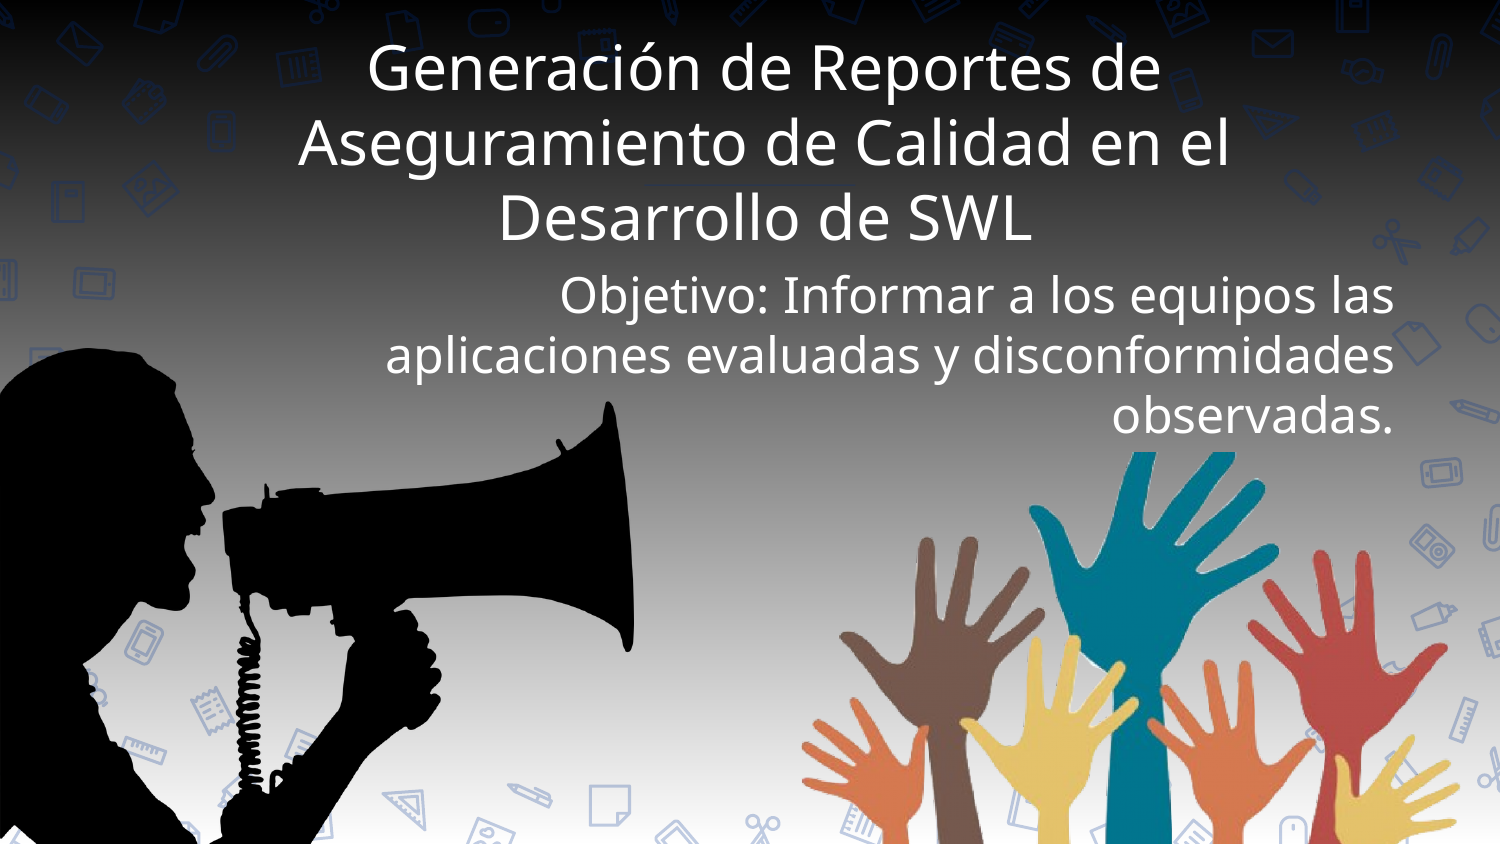

# Generación de Reportes de Aseguramiento de Calidad en el Desarrollo de SWL
Objetivo: Informar a los equipos las aplicaciones evaluadas y disconformidades observadas.